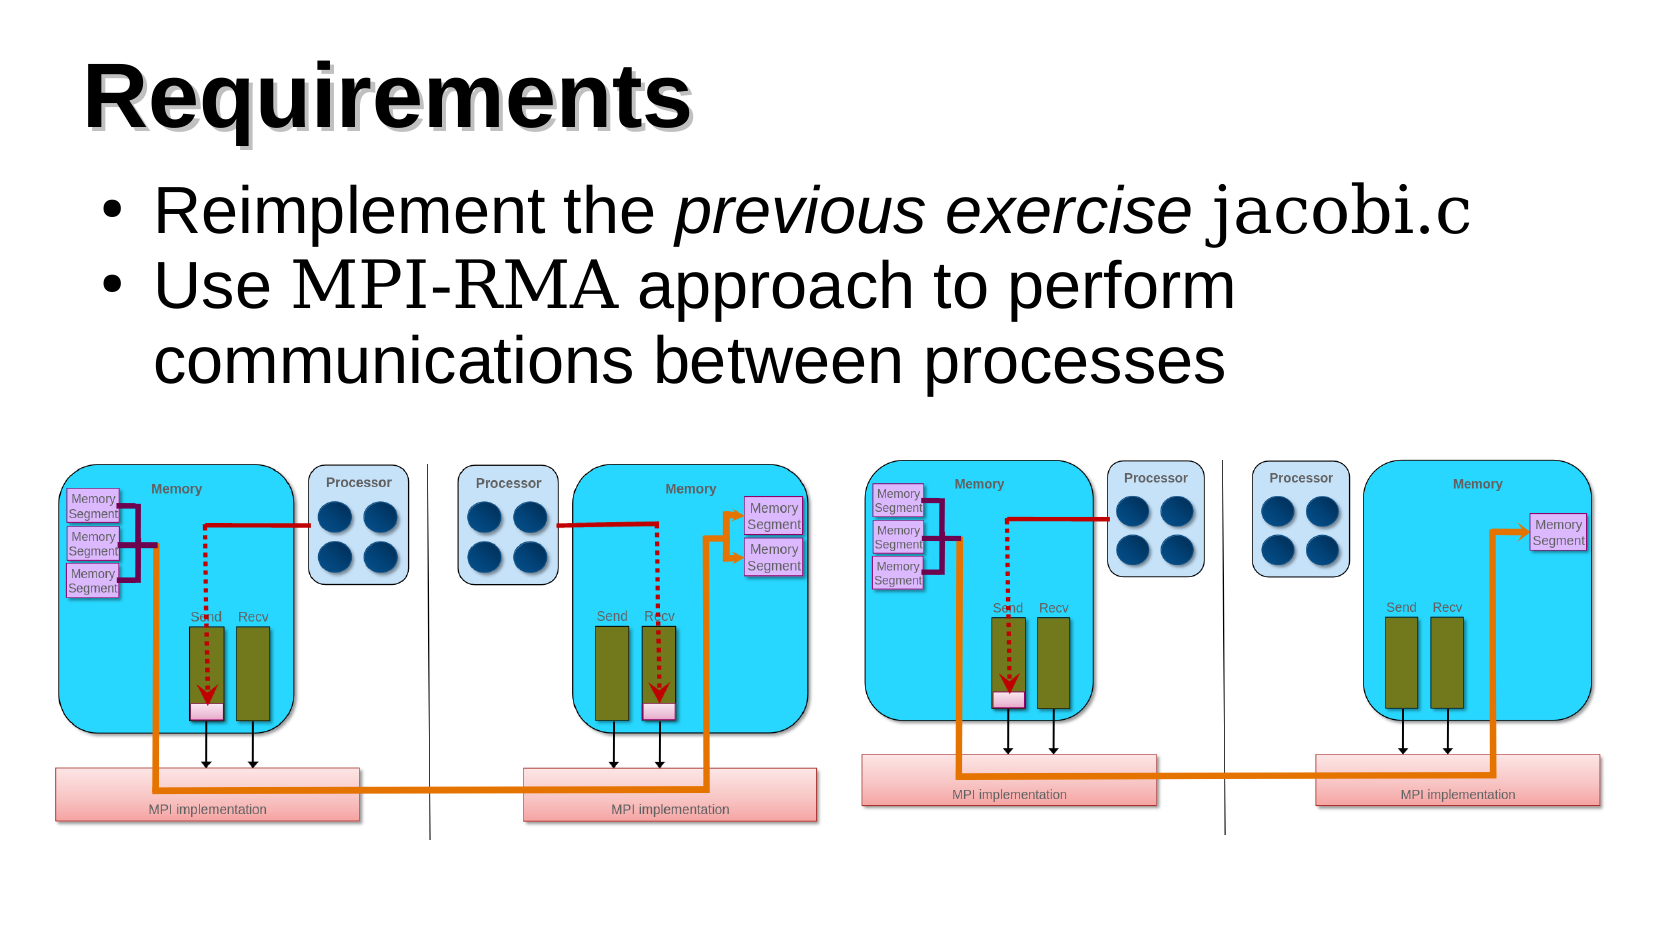

# Requirements
Reimplement the previous exercise jacobi.c
Use MPI-RMA approach to perform communications between processes